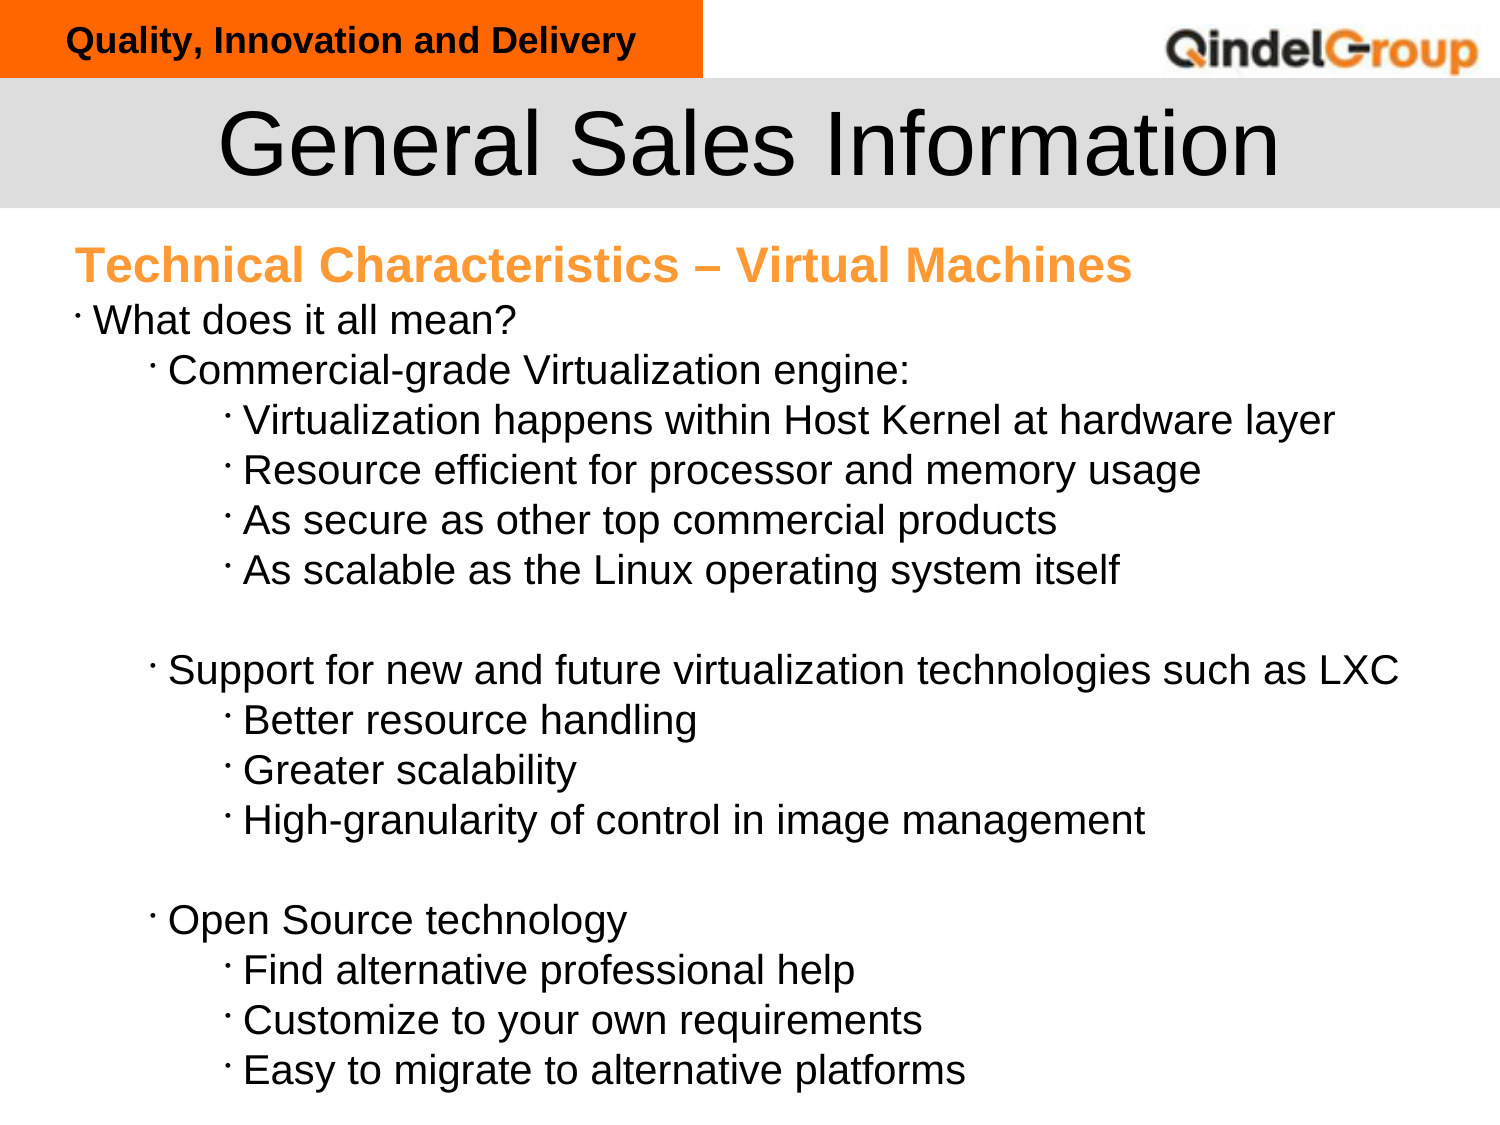

# General Sales Information
Technical Characteristics – Virtual Machines
 What does it all mean?
 Commercial-grade Virtualization engine:
 Virtualization happens within Host Kernel at hardware layer
 Resource efficient for processor and memory usage
 As secure as other top commercial products
 As scalable as the Linux operating system itself
 Support for new and future virtualization technologies such as LXC
 Better resource handling
 Greater scalability
 High-granularity of control in image management
 Open Source technology
 Find alternative professional help
 Customize to your own requirements
 Easy to migrate to alternative platforms